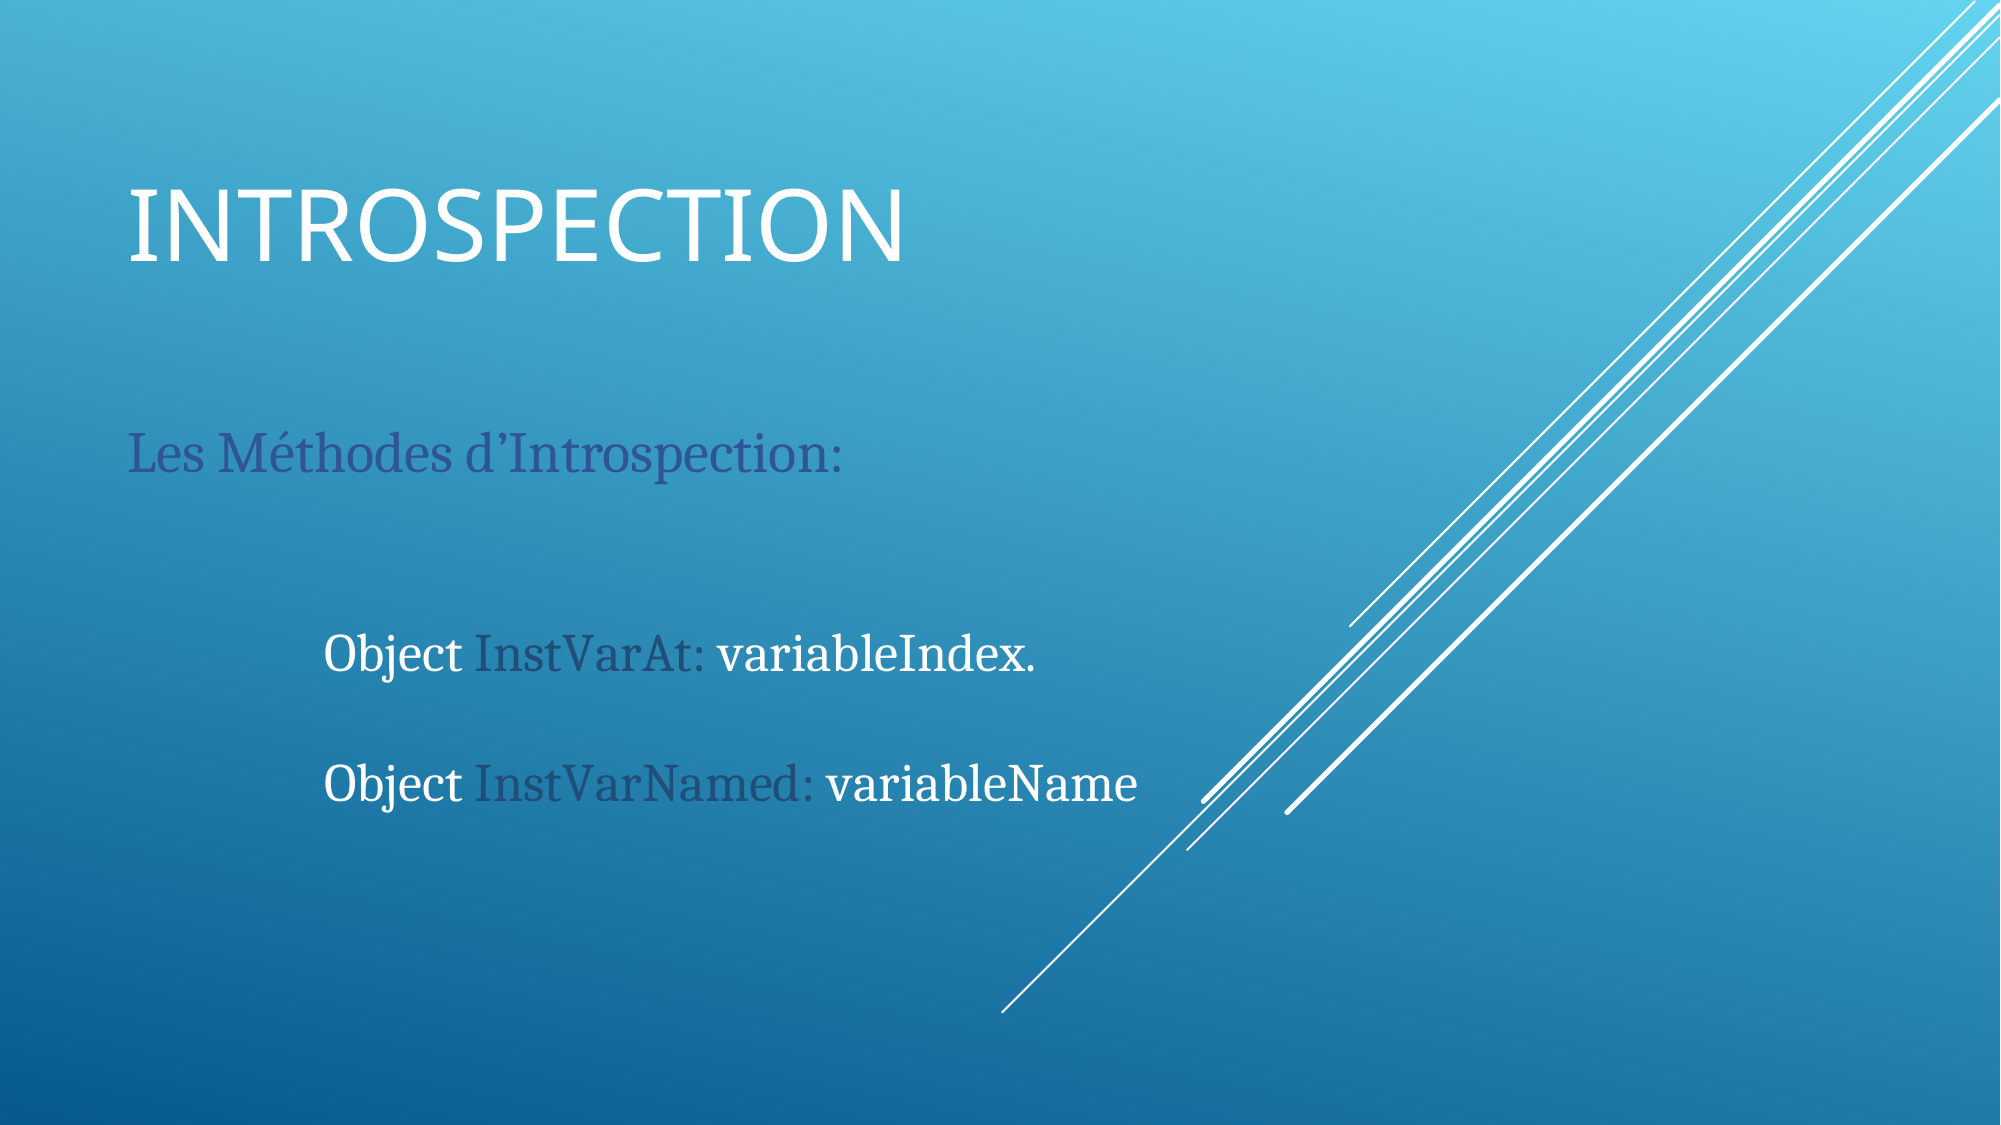

# Introspection
Les Méthodes d’Introspection:
Object InstVarAt: variableIndex.
Object InstVarNamed: variableName